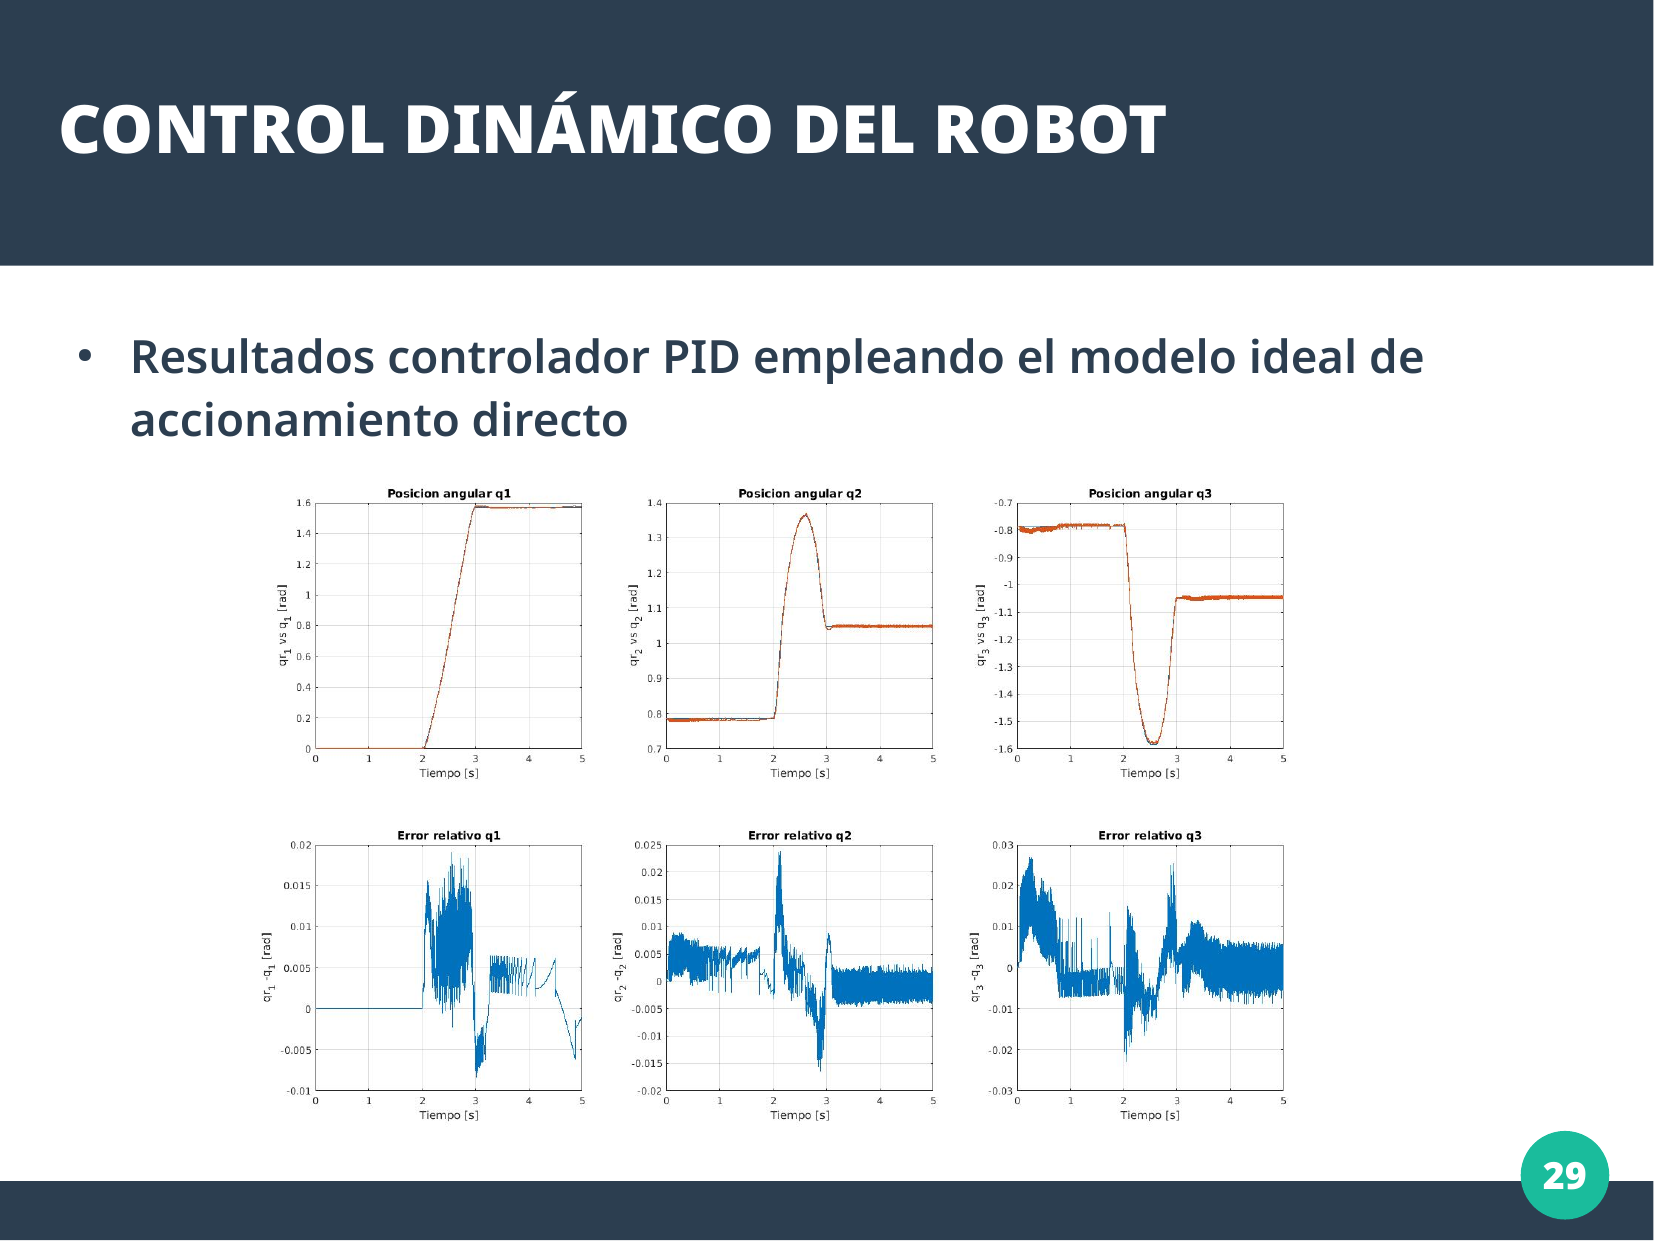

# CONTROL DINÁMICO DEL ROBOT
Resultados controlador PID empleando el modelo ideal de accionamiento directo
29